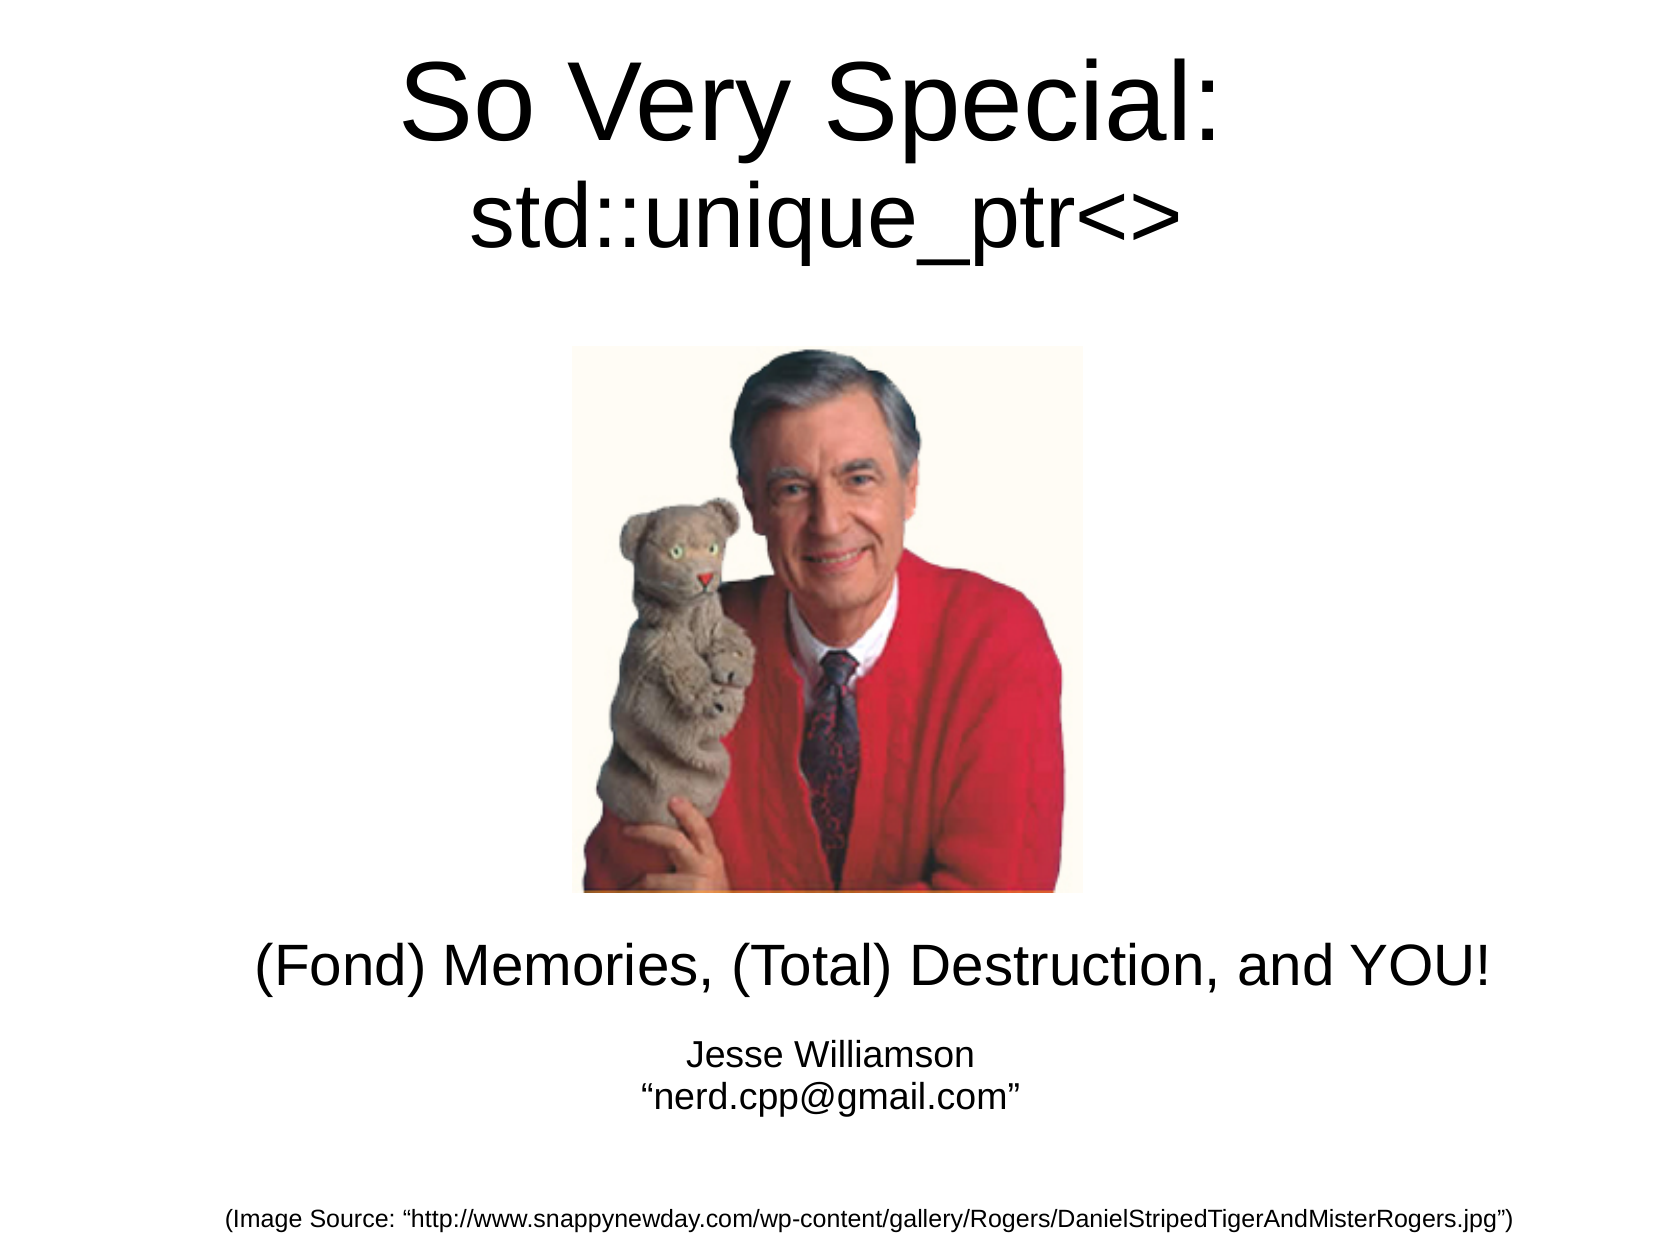

# So Very Special: std::unique_ptr<>
(Fond) Memories, (Total) Destruction, and YOU!
Jesse Williamson
“nerd.cpp@gmail.com”
(Image Source: “http://www.snappynewday.com/wp-content/gallery/Rogers/DanielStripedTigerAndMisterRogers.jpg”)